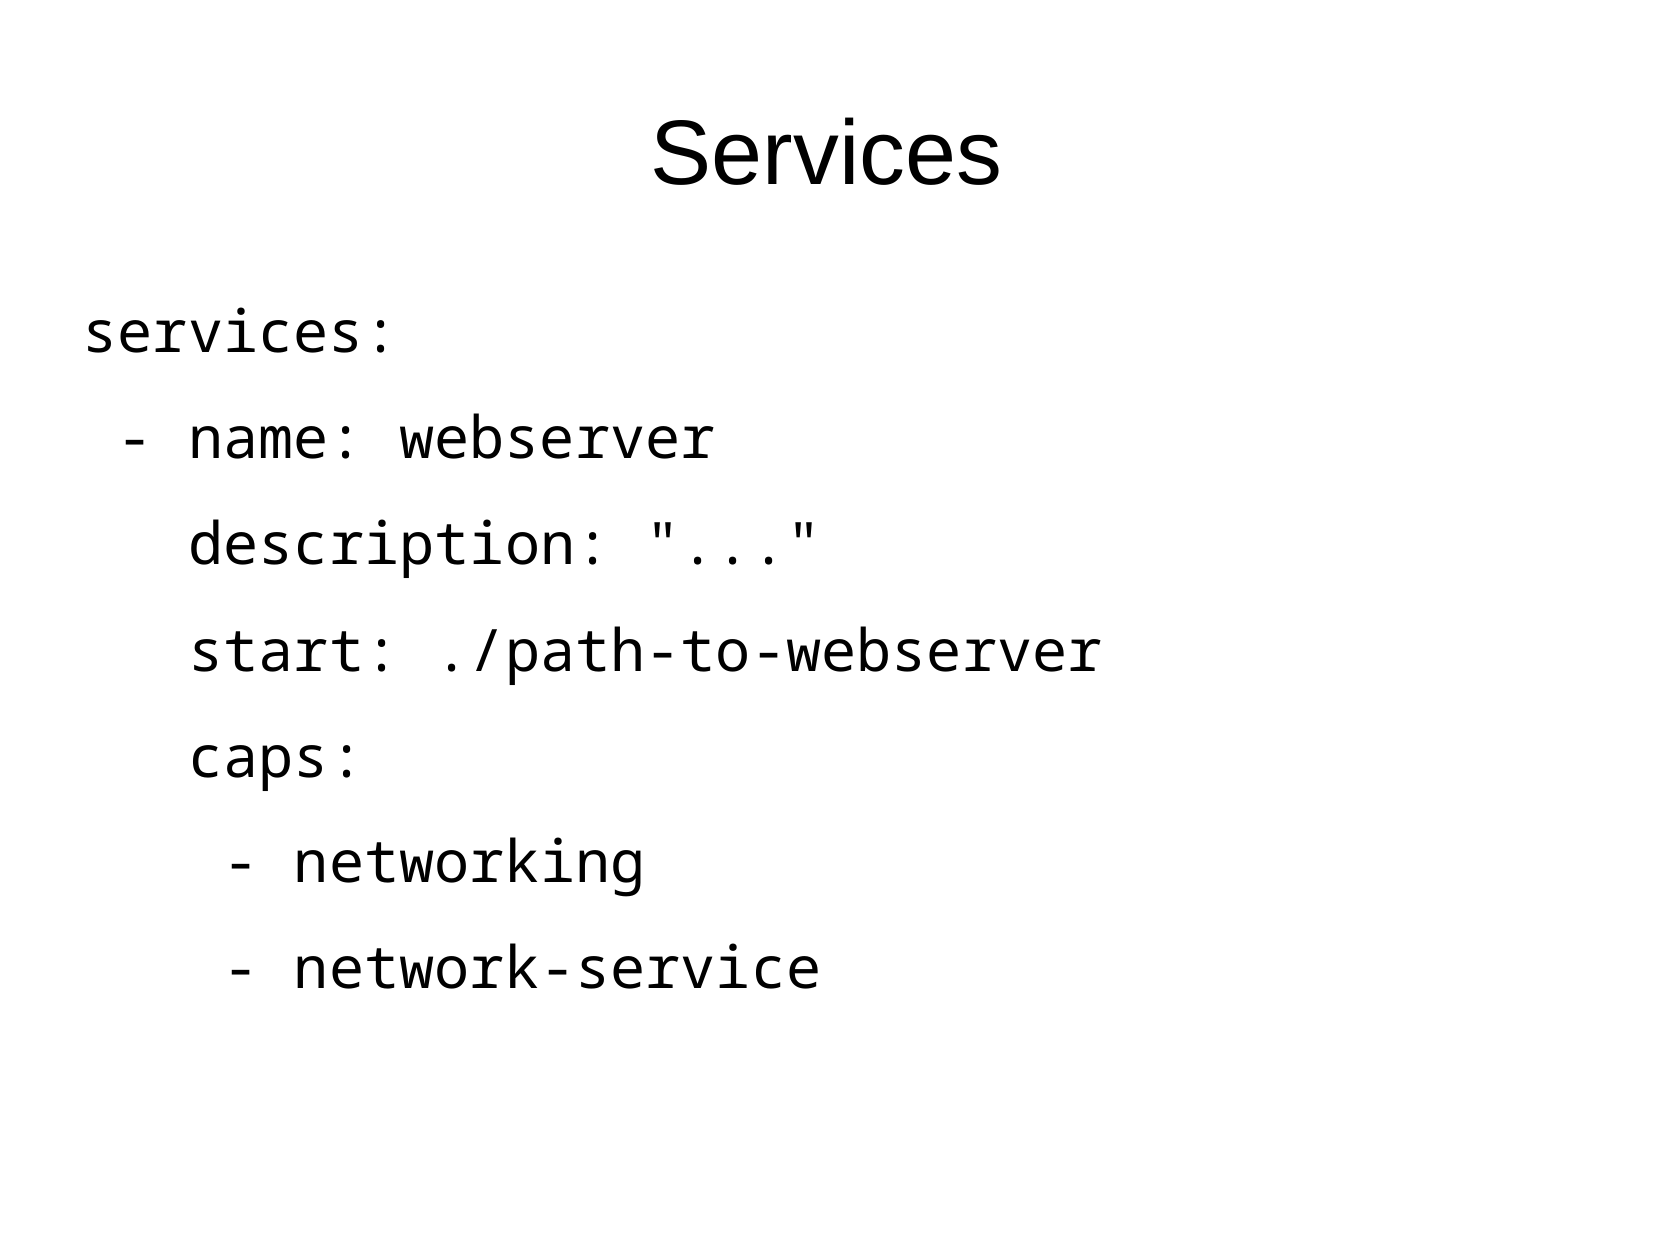

# Services
services:
 - name: webserver
 description: "..."
 start: ./path-to-webserver
 caps:
 - networking
 - network-service